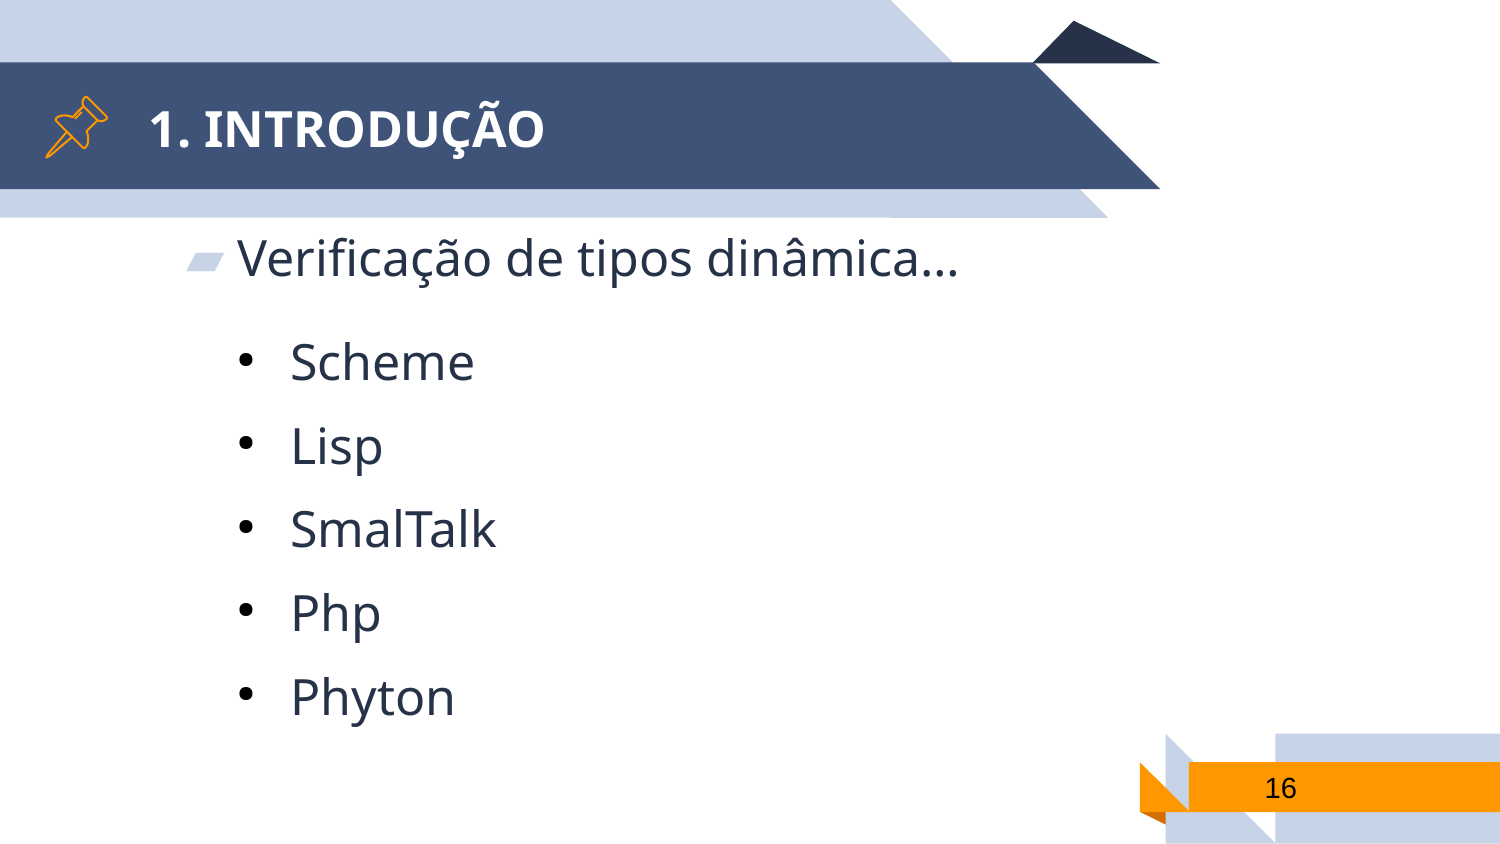

# 1. INTRODUÇÃO
 Verificação de tipos dinâmica…
Scheme
Lisp
SmalTalk
Php
Phyton